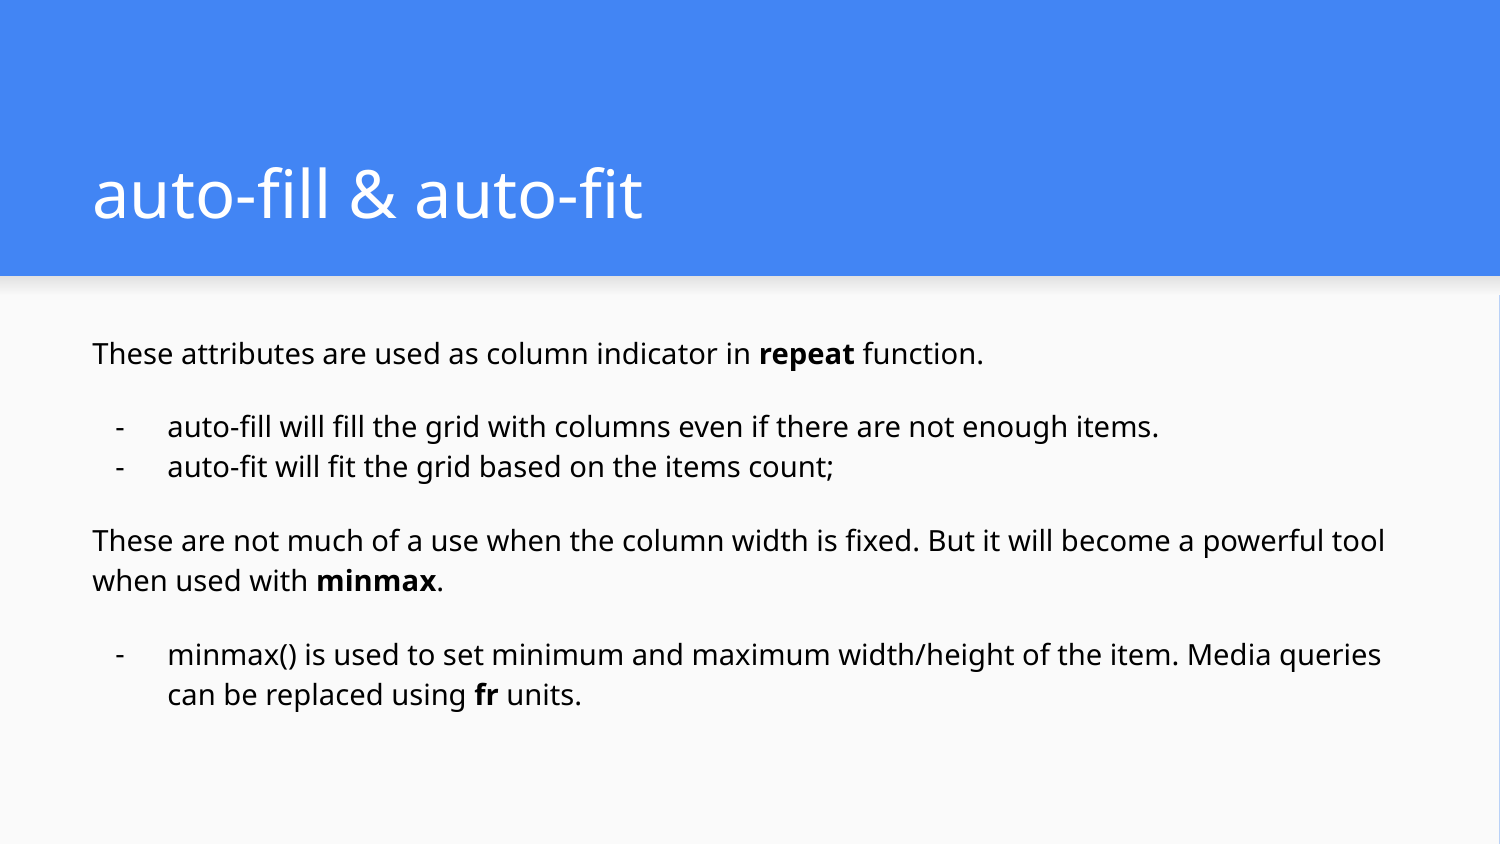

# auto-fill & auto-fit
These attributes are used as column indicator in repeat function.
auto-fill will fill the grid with columns even if there are not enough items.
auto-fit will fit the grid based on the items count;
These are not much of a use when the column width is fixed. But it will become a powerful tool when used with minmax.
minmax() is used to set minimum and maximum width/height of the item. Media queries can be replaced using fr units.